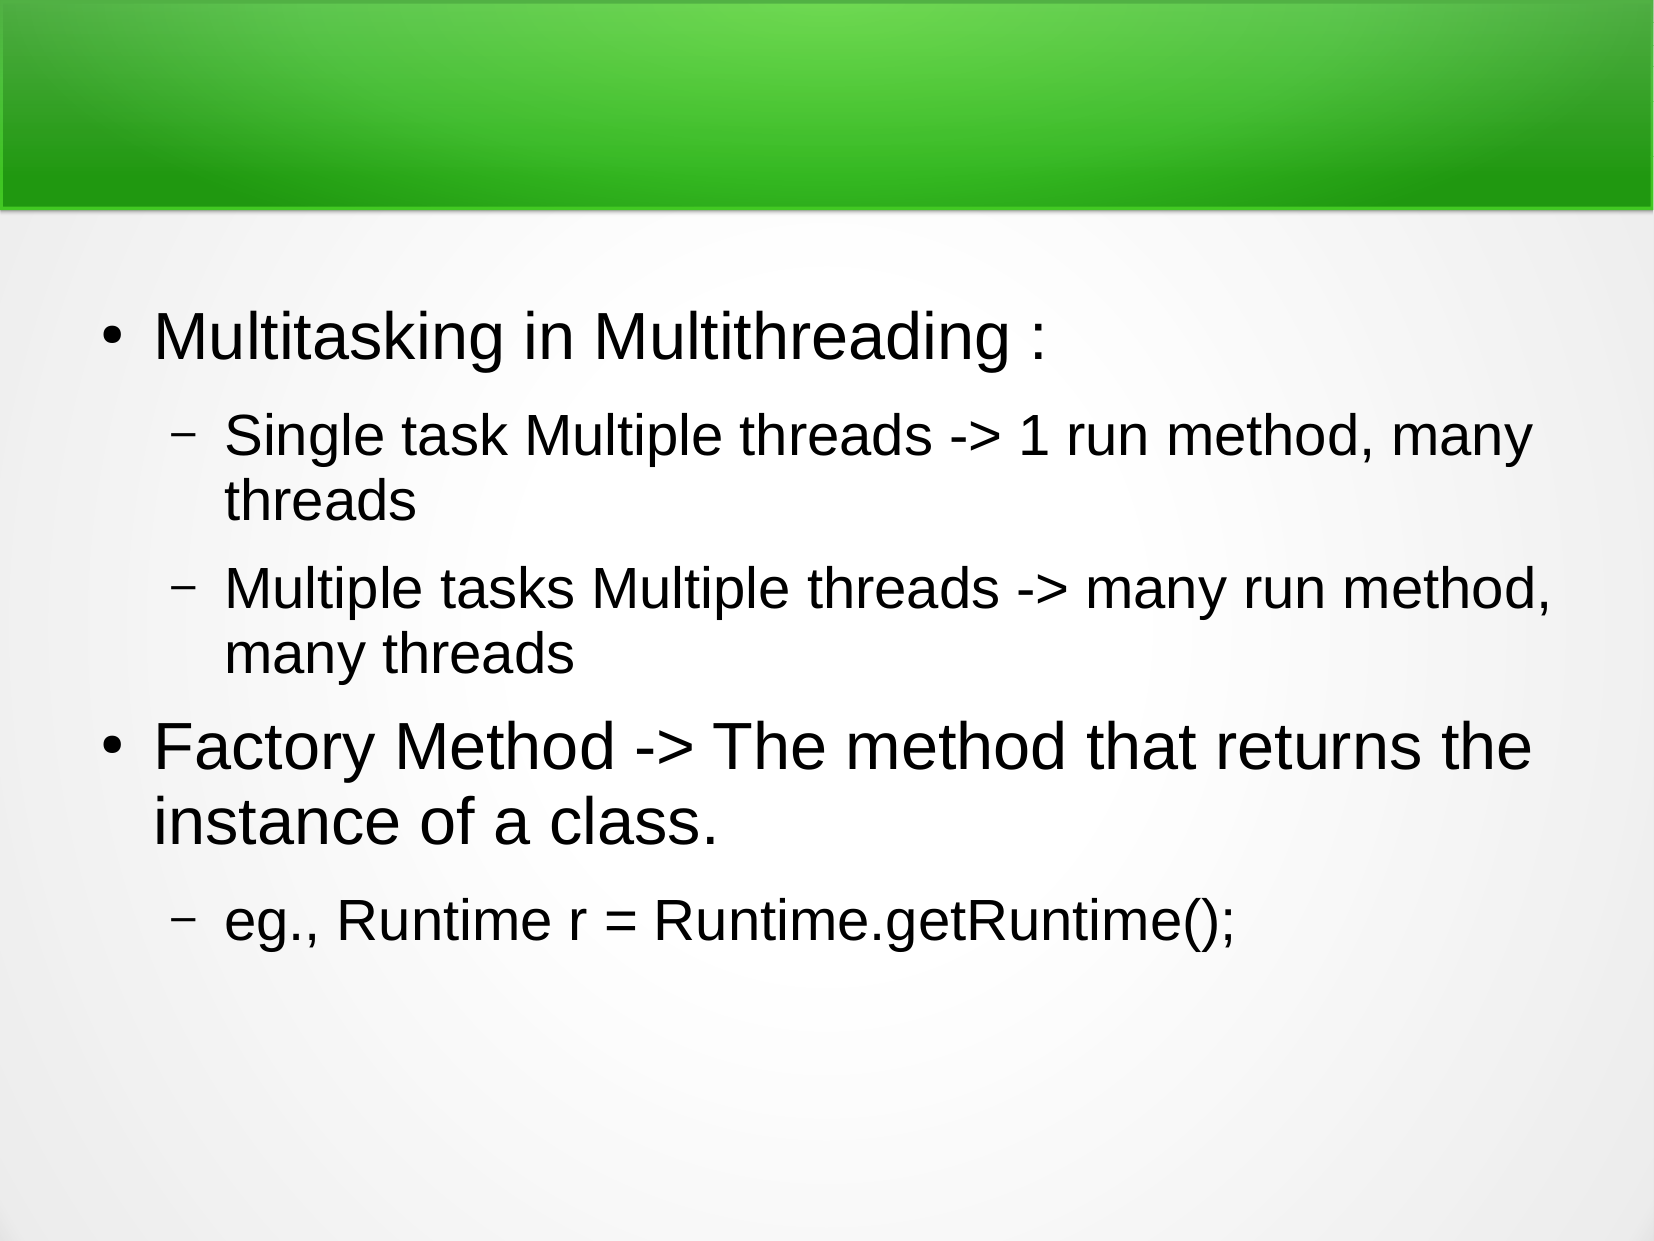

#
Multitasking in Multithreading :
Single task Multiple threads -> 1 run method, many threads
Multiple tasks Multiple threads -> many run method, many threads
Factory Method -> The method that returns the instance of a class.
eg., Runtime r = Runtime.getRuntime();